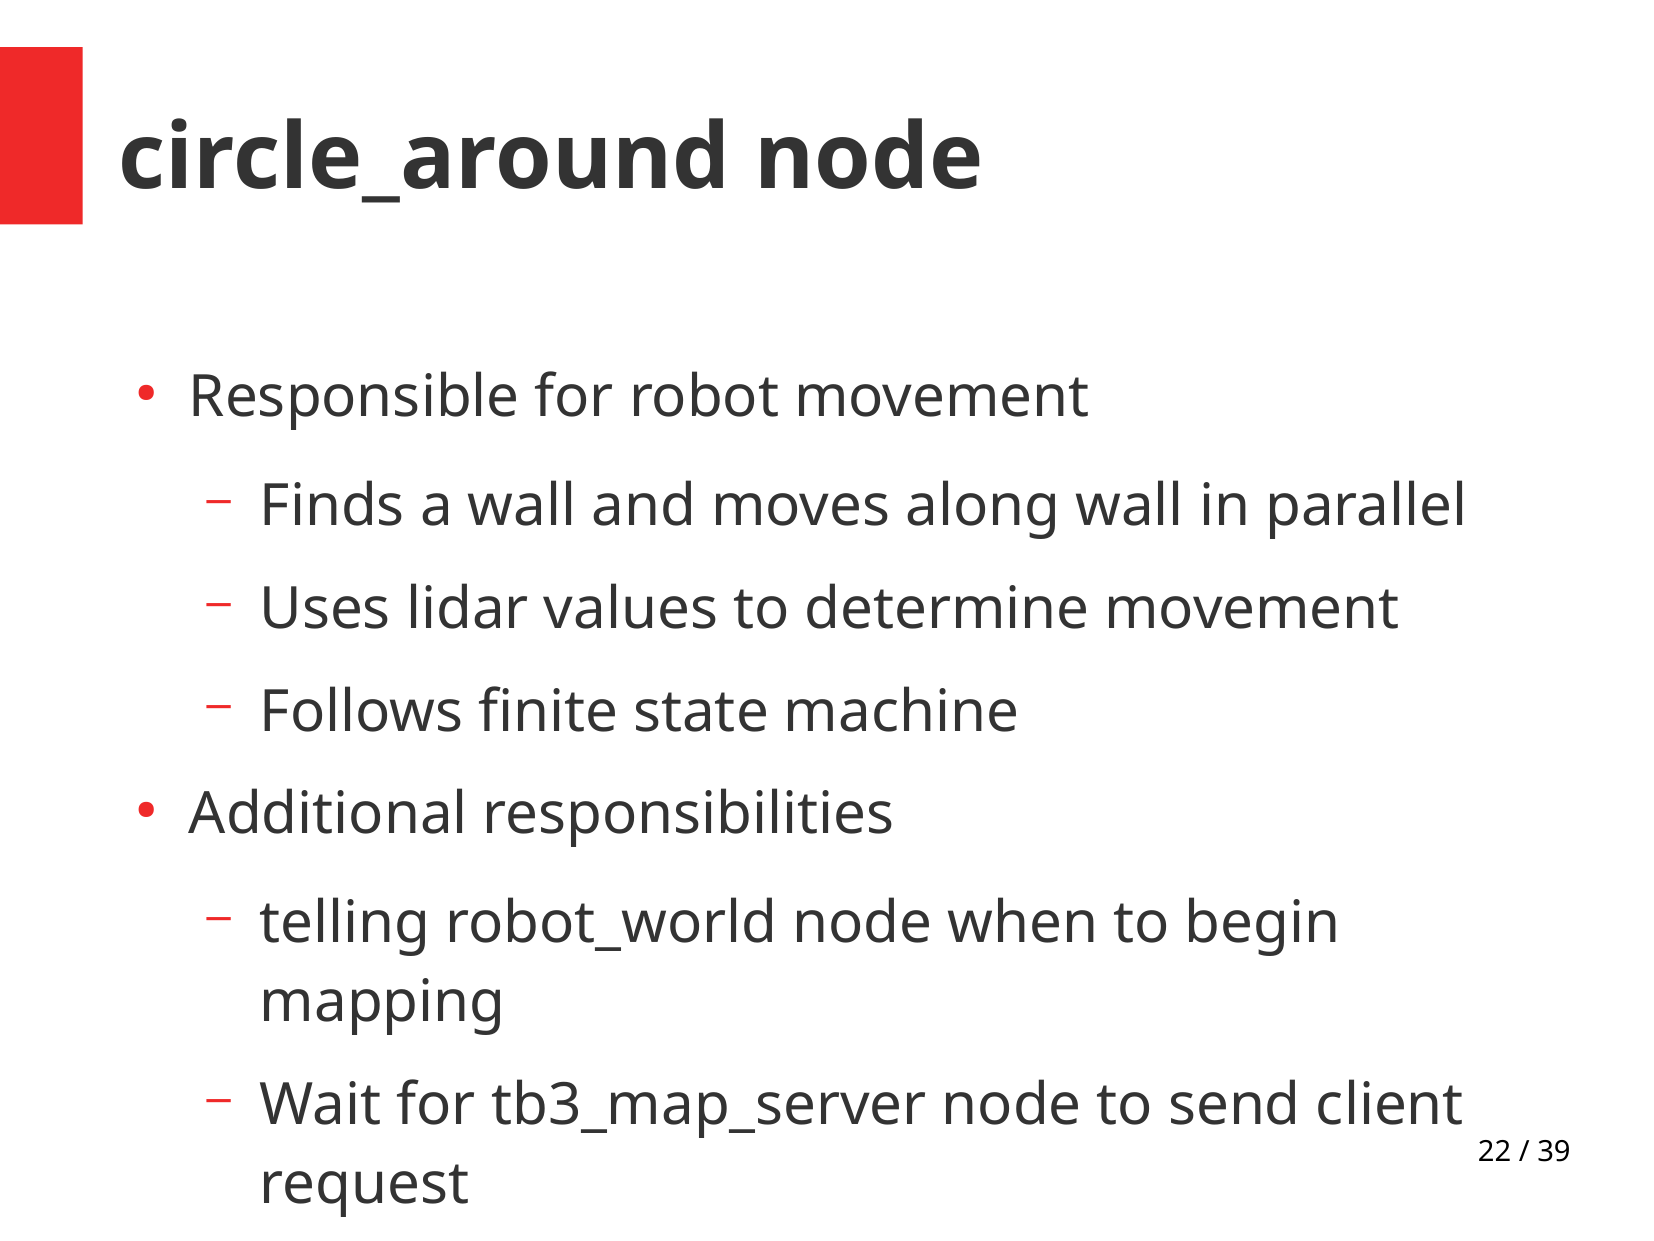

# circle_around node
Responsible for robot movement
Finds a wall and moves along wall in parallel
Uses lidar values to determine movement
Follows finite state machine
Additional responsibilities
telling robot_world node when to begin mapping
Wait for tb3_map_server node to send client request
22